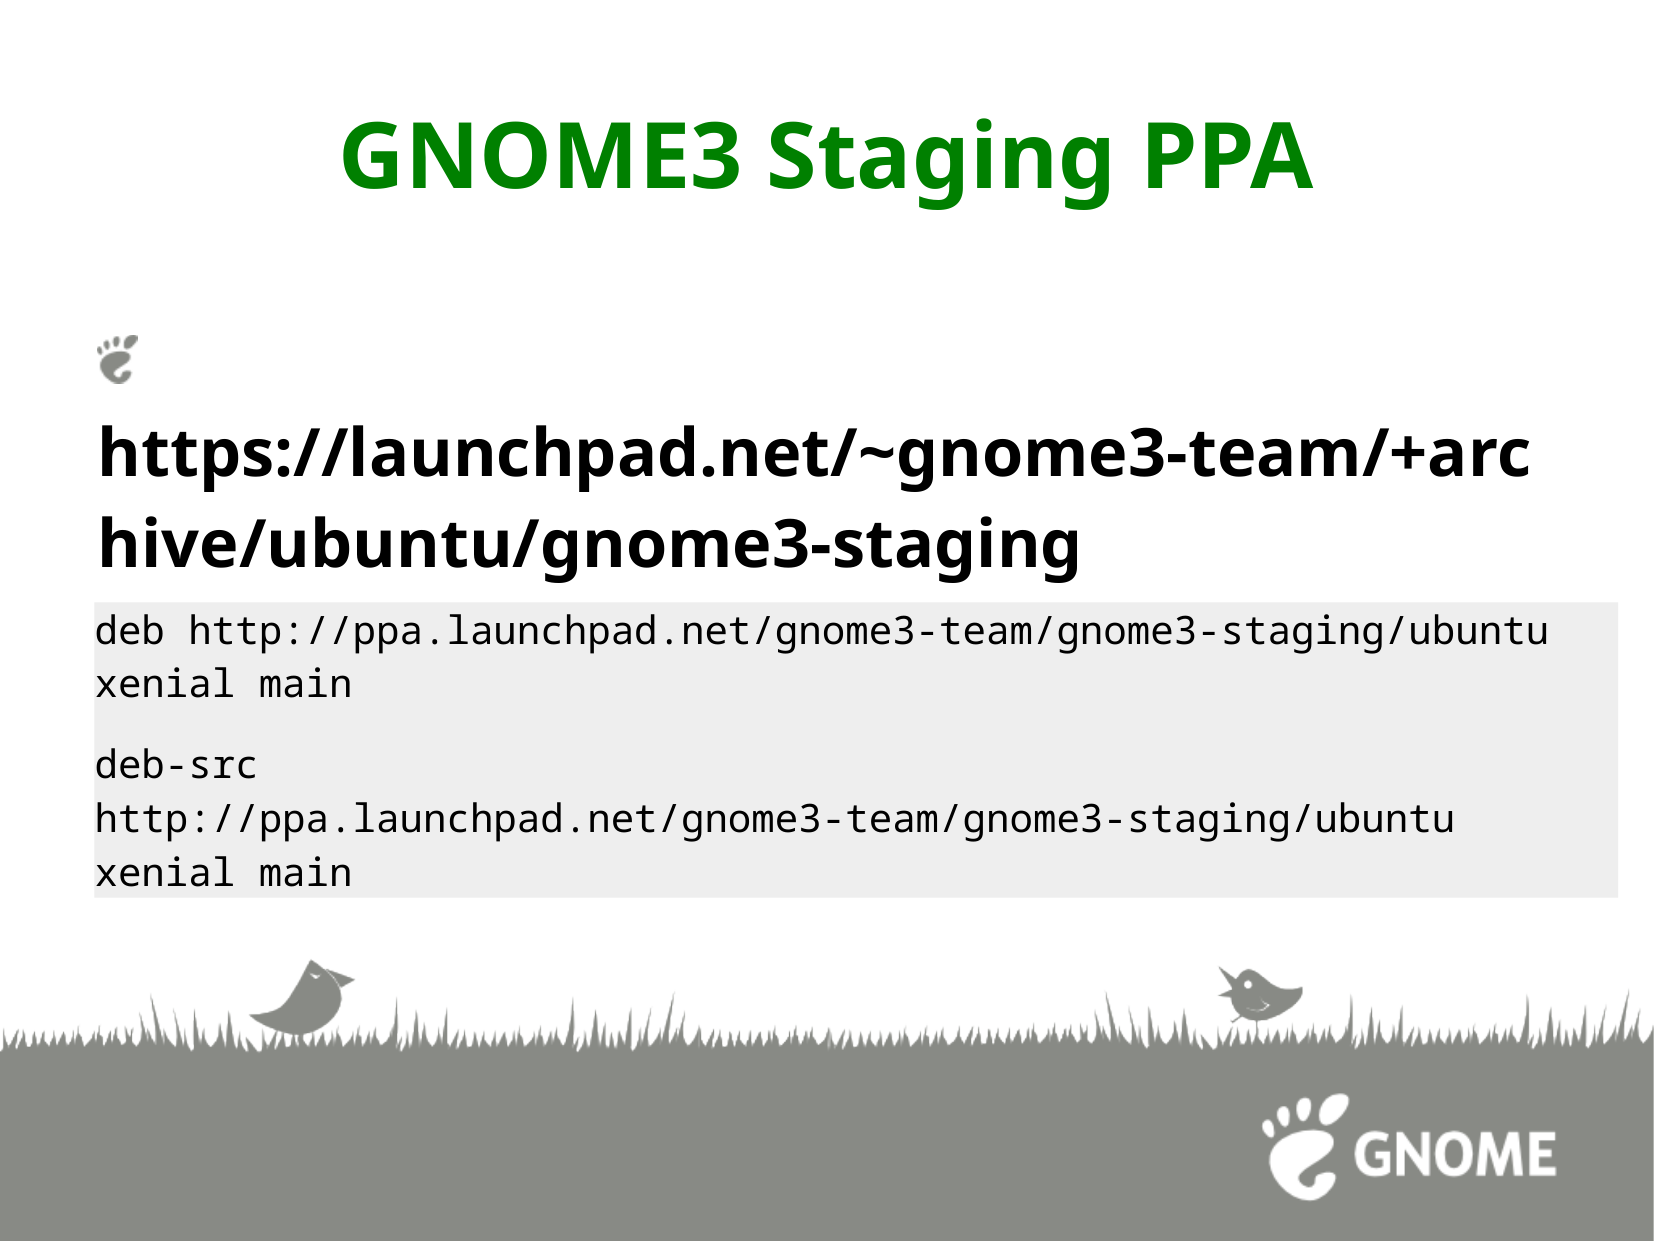

# GNOME3 Staging PPA
 https://launchpad.net/~gnome3-team/+archive/ubuntu/gnome3-staging
deb http://ppa.launchpad.net/gnome3-team/gnome3-staging/ubuntu xenial main
deb-src http://ppa.launchpad.net/gnome3-team/gnome3-staging/ubuntu xenial main